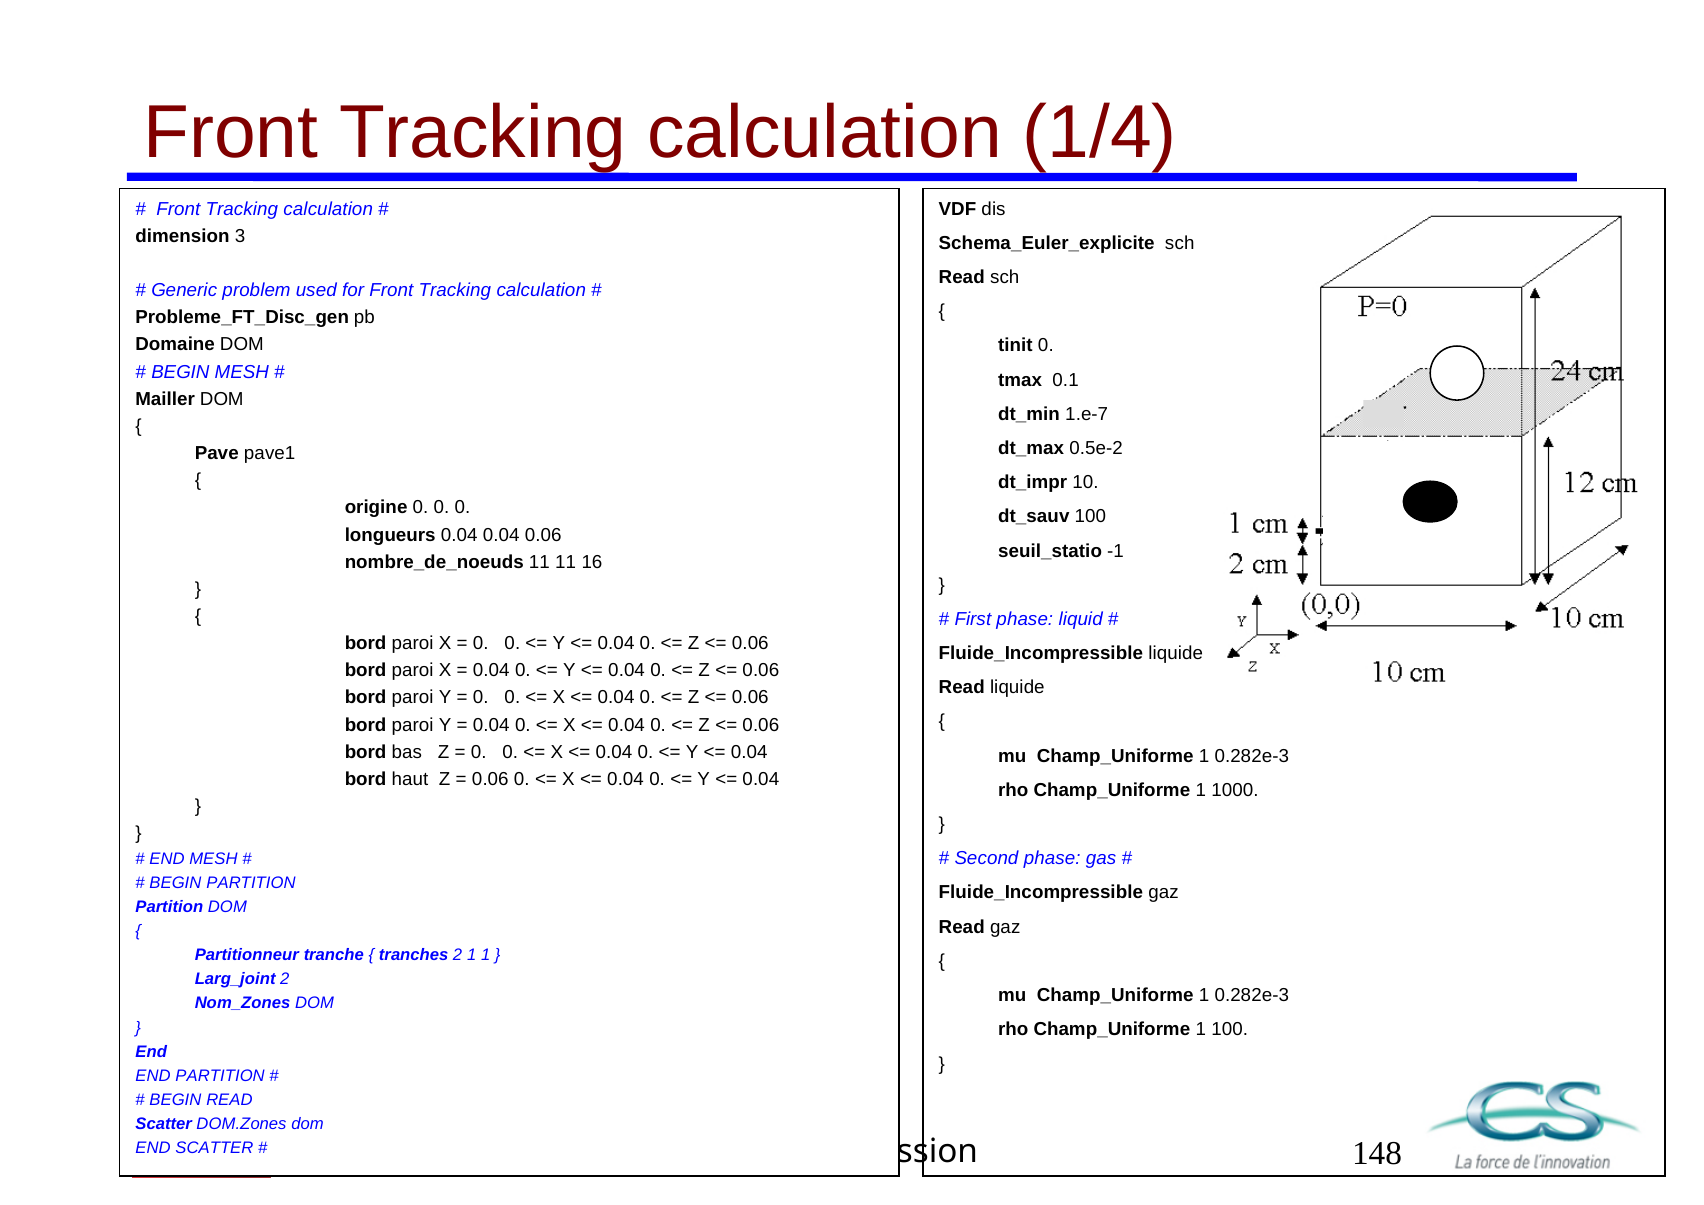

# Front Tracking calculation (1/4)
# Front Tracking calculation #
dimension 3
# Generic problem used for Front Tracking calculation #
Probleme_FT_Disc_gen pb
Domaine DOM
# BEGIN MESH #
Mailler DOM
{
	Pave pave1
	{
		origine 0. 0. 0.
		longueurs 0.04 0.04 0.06
		nombre_de_noeuds 11 11 16
	}
	{
		bord paroi X = 0. 0. <= Y <= 0.04 0. <= Z <= 0.06
		bord paroi X = 0.04 0. <= Y <= 0.04 0. <= Z <= 0.06
		bord paroi Y = 0. 0. <= X <= 0.04 0. <= Z <= 0.06
		bord paroi Y = 0.04 0. <= X <= 0.04 0. <= Z <= 0.06
		bord bas Z = 0. 0. <= X <= 0.04 0. <= Y <= 0.04
		bord haut Z = 0.06 0. <= X <= 0.04 0. <= Y <= 0.04
	}
}
# END MESH #
# BEGIN PARTITION
Partition DOM
{
	Partitionneur tranche { tranches 2 1 1 }
	Larg_joint 2
	Nom_Zones DOM
}
End
END PARTITION #
# BEGIN READ
Scatter DOM.Zones dom
END SCATTER #
VDF dis
Schema_Euler_explicite sch
Read sch
{
	tinit 0.
	tmax 0.1
	dt_min 1.e-7
	dt_max 0.5e-2
	dt_impr 10.
	dt_sauv 100
	seuil_statio -1
}
# First phase: liquid #
Fluide_Incompressible liquide
Read liquide
{
	mu Champ_Uniforme 1 0.282e-3
 	rho Champ_Uniforme 1 1000.
}
# Second phase: gas #
Fluide_Incompressible gaz
Read gaz
{
	mu Champ_Uniforme 1 0.282e-3
 	rho Champ_Uniforme 1 100.
}
TRUST/TrioCFD 1.7.5 user's training session
148